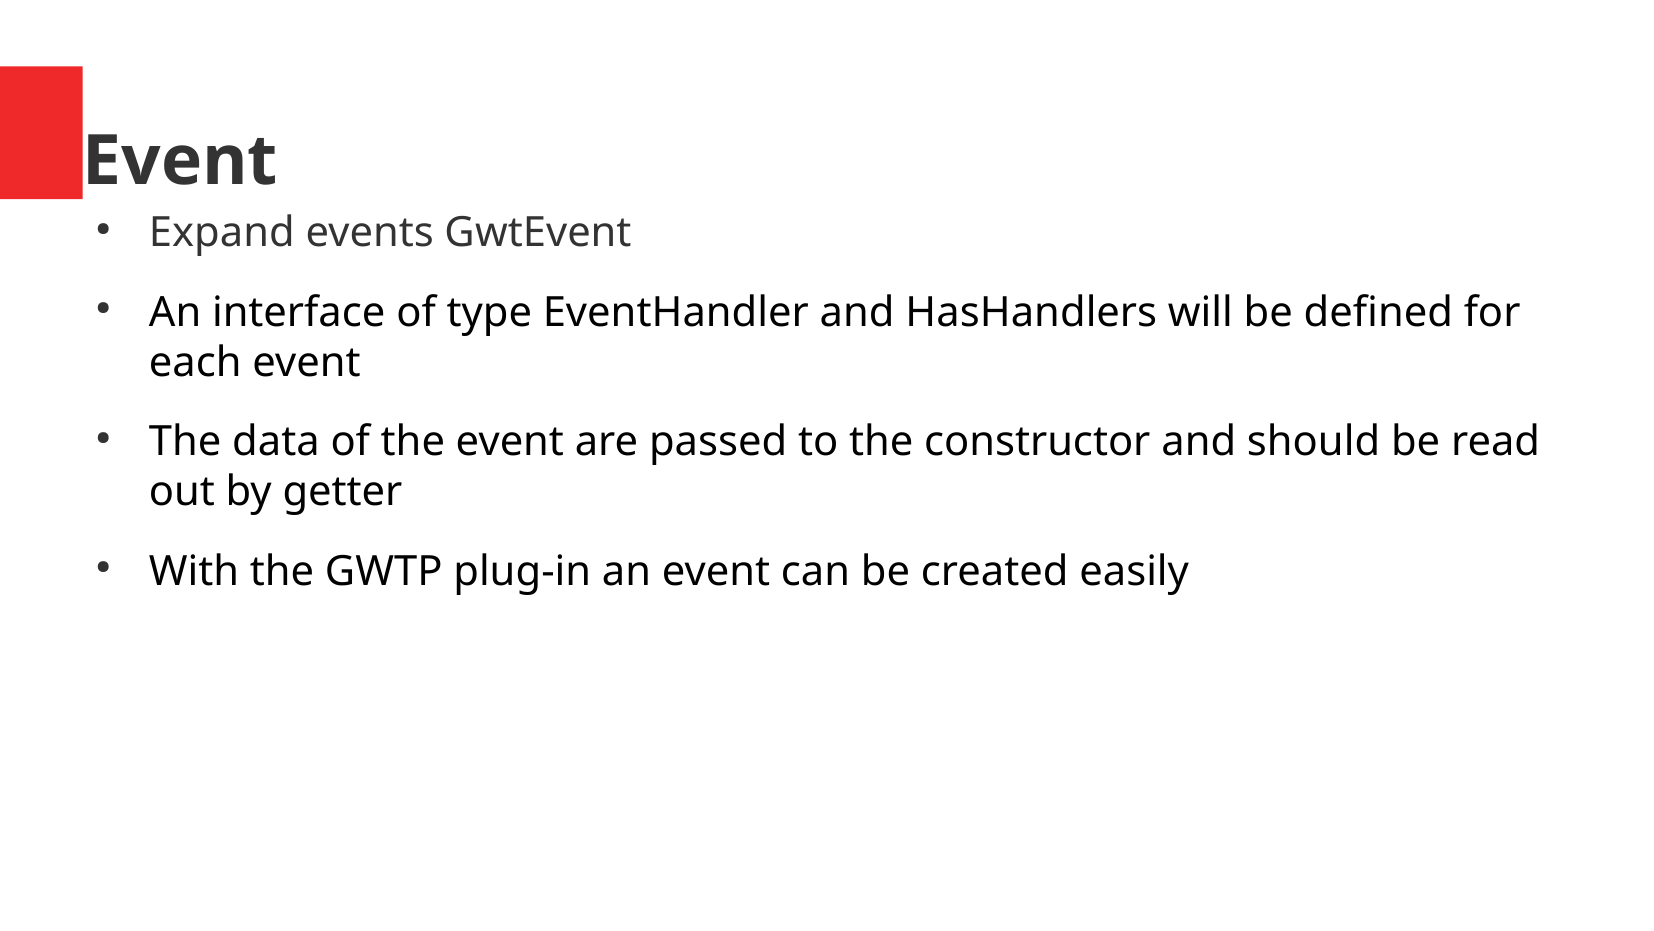

# Event
Expand events GwtEvent
An interface of type EventHandler and HasHandlers will be defined for each event
The data of the event are passed to the constructor and should be read out by getter
With the GWTP plug-in an event can be created easily